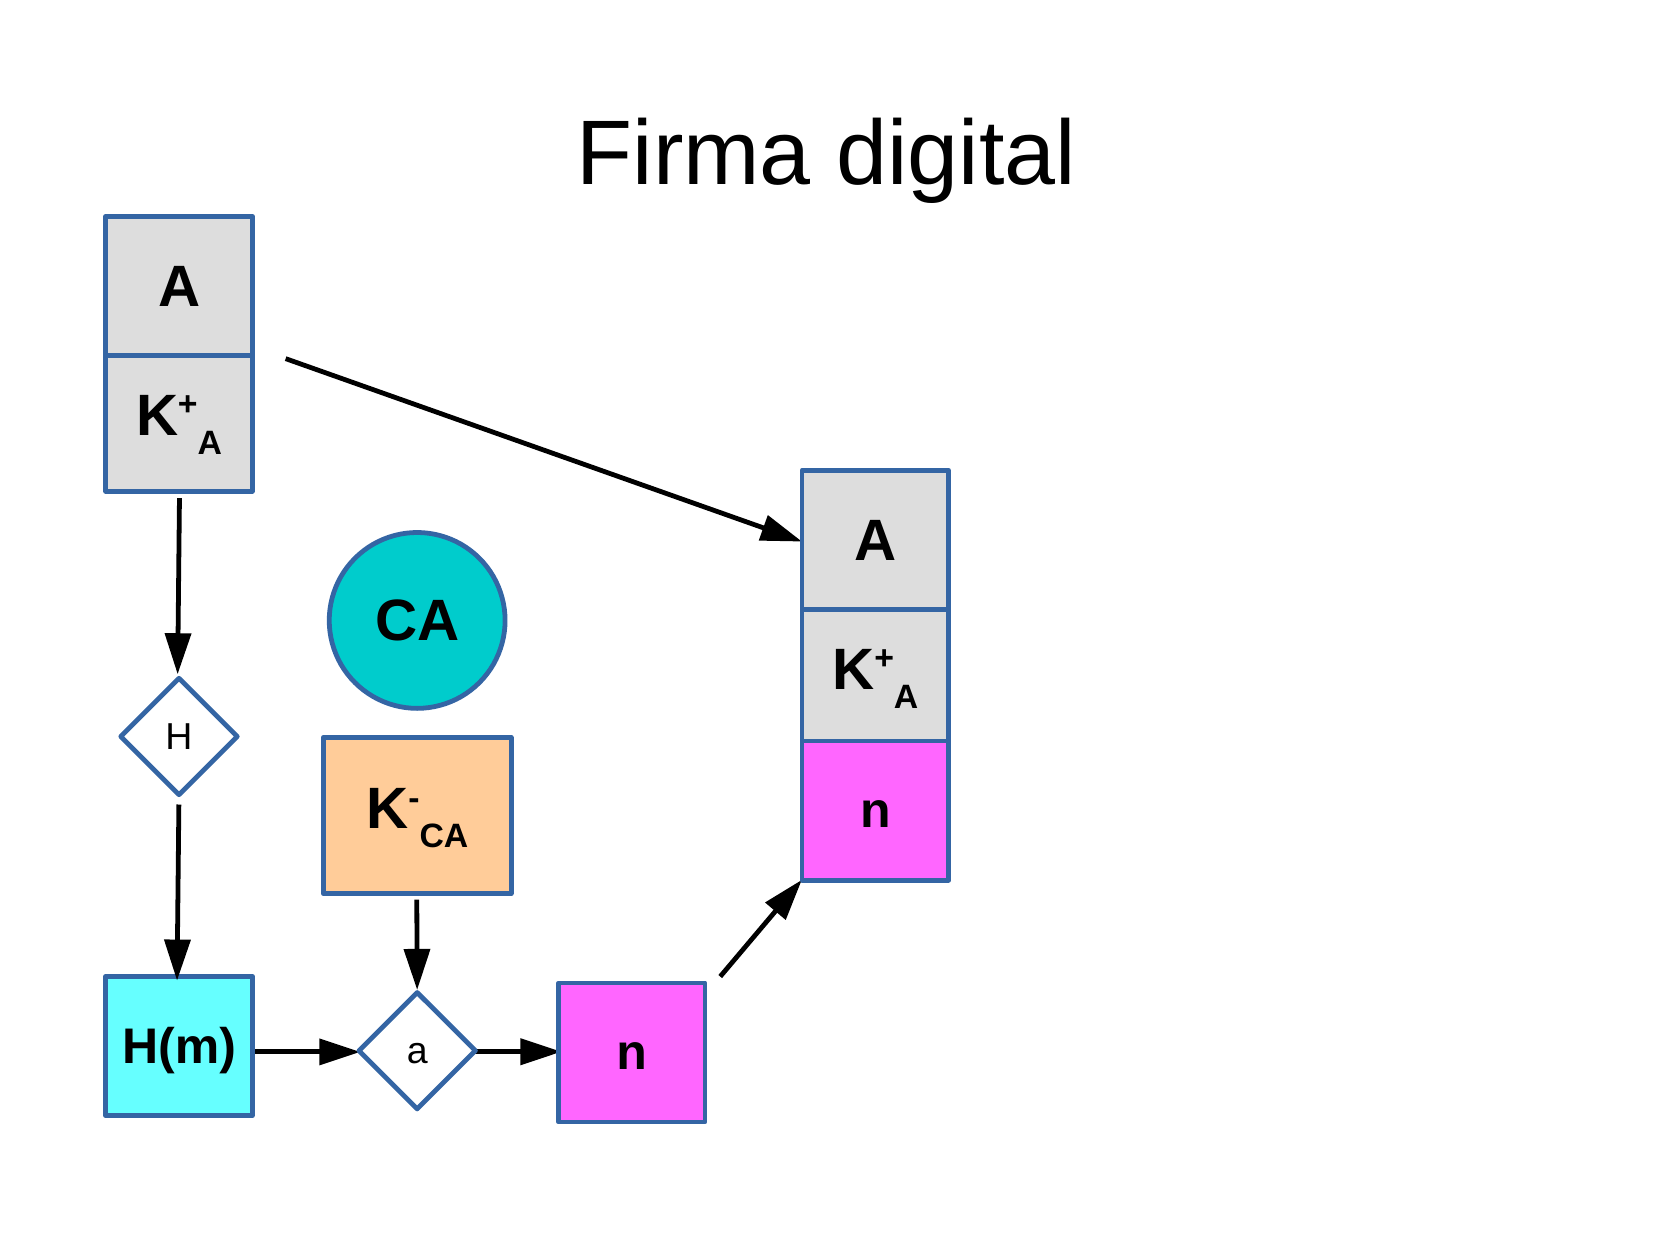

# Firma digital
A
K+A
A
CA
K+A
H
K-CA
n
H(m)
n
a